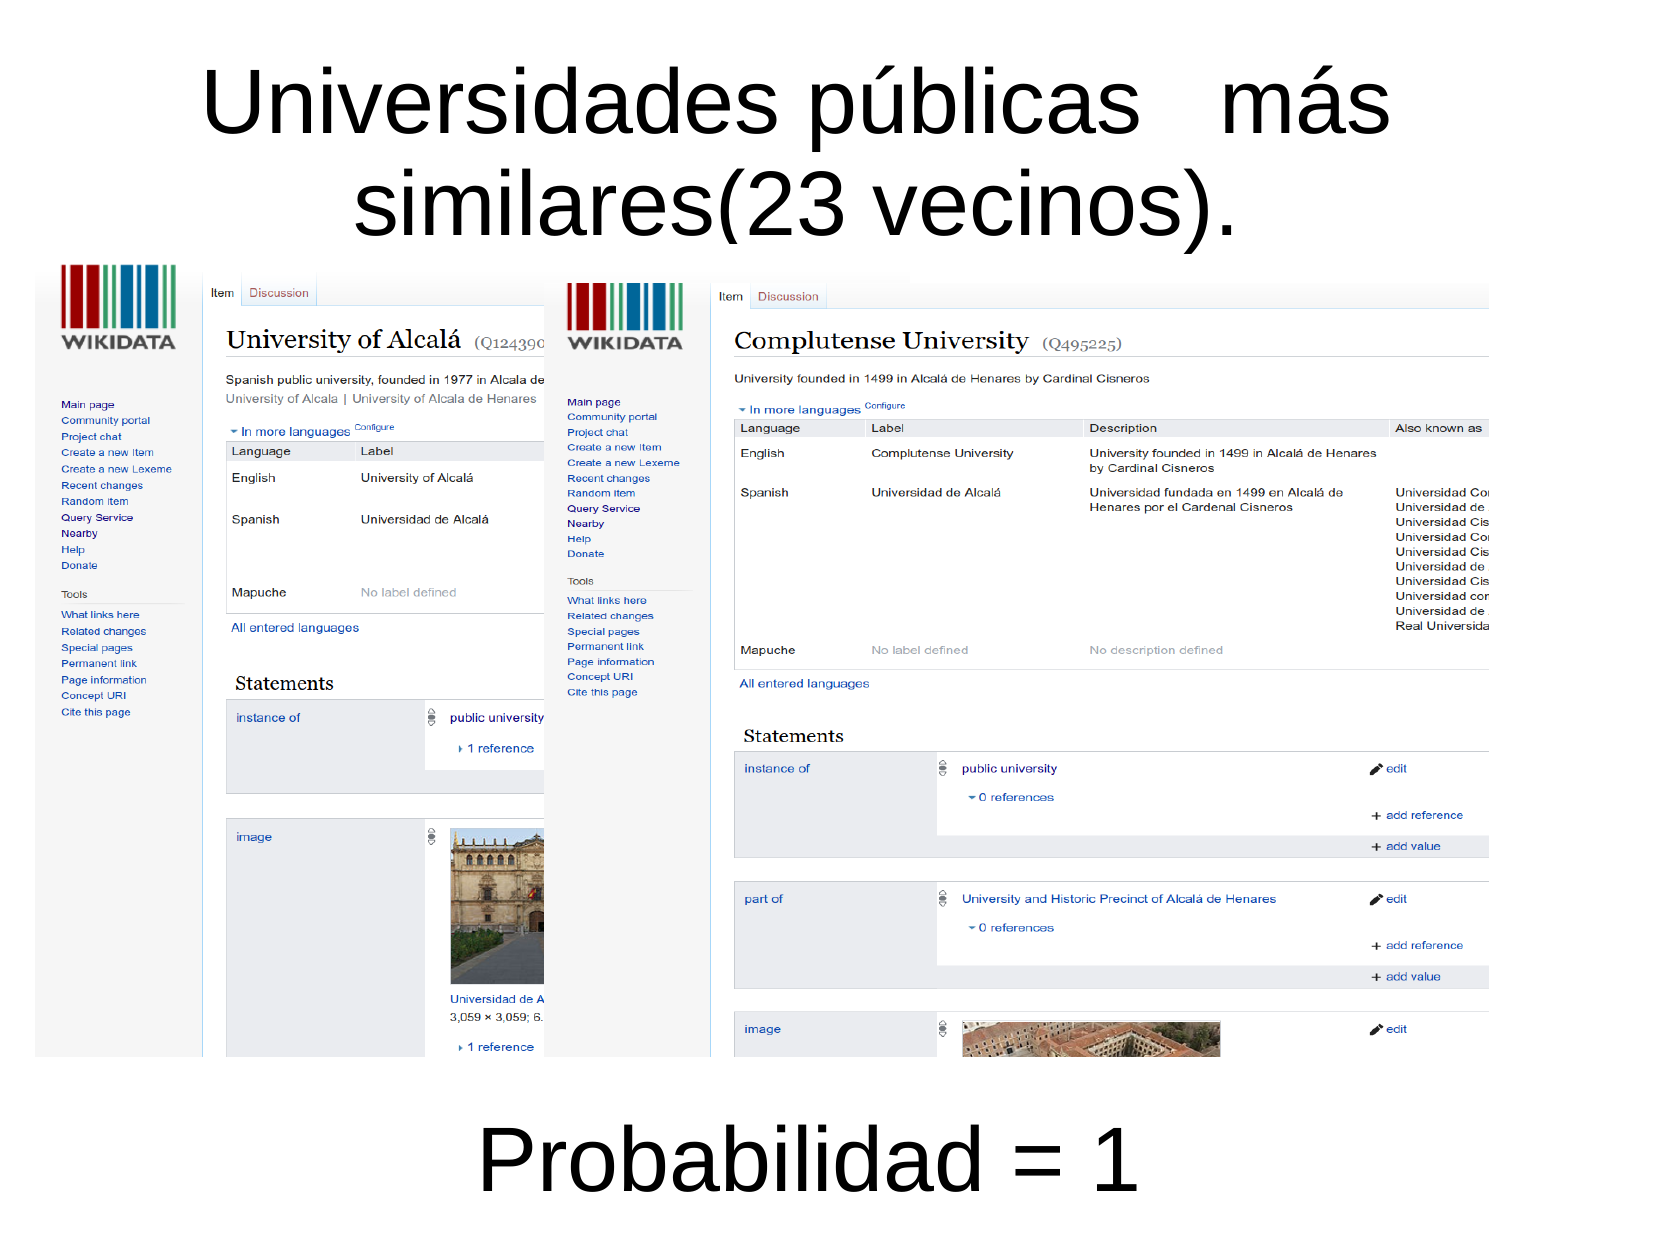

# Universidades públicas más similares(23 vecinos).
Probabilidad = 1